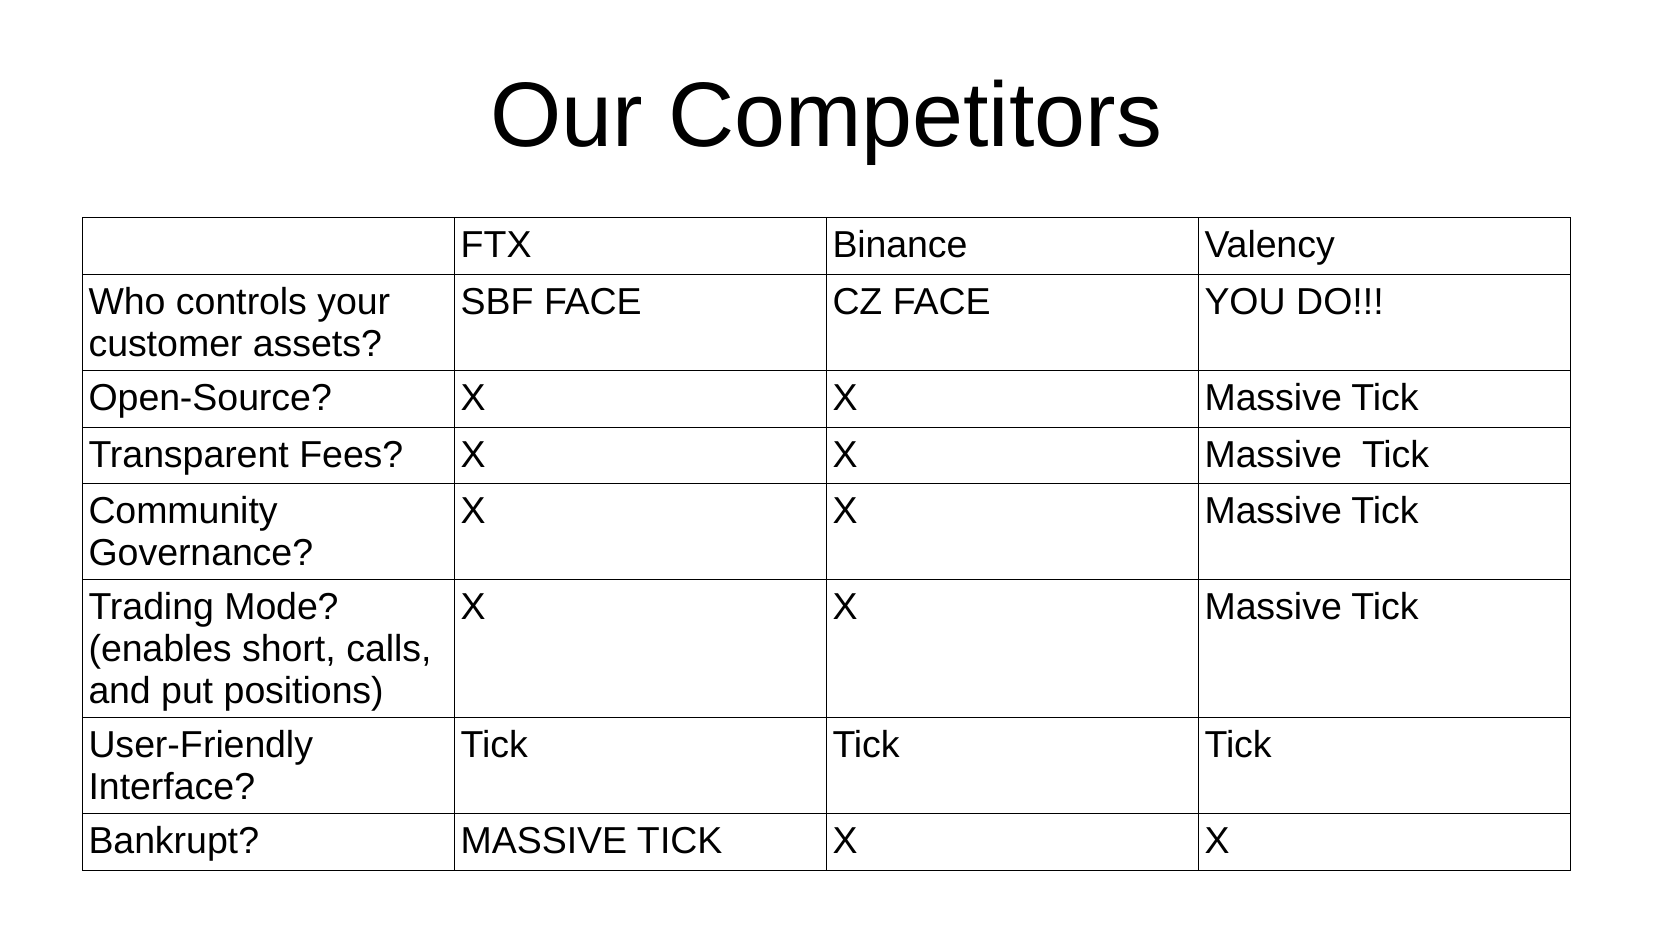

# Our Competitors
| | FTX | Binance | Valency |
| --- | --- | --- | --- |
| Who controls your customer assets? | SBF FACE | CZ FACE | YOU DO!!! |
| Open-Source? | X | X | Massive Tick |
| Transparent Fees? | X | X | Massive Tick |
| Community Governance? | X | X | Massive Tick |
| Trading Mode? (enables short, calls, and put positions) | X | X | Massive Tick |
| User-Friendly Interface? | Tick | Tick | Tick |
| Bankrupt? | MASSIVE TICK | X | X |